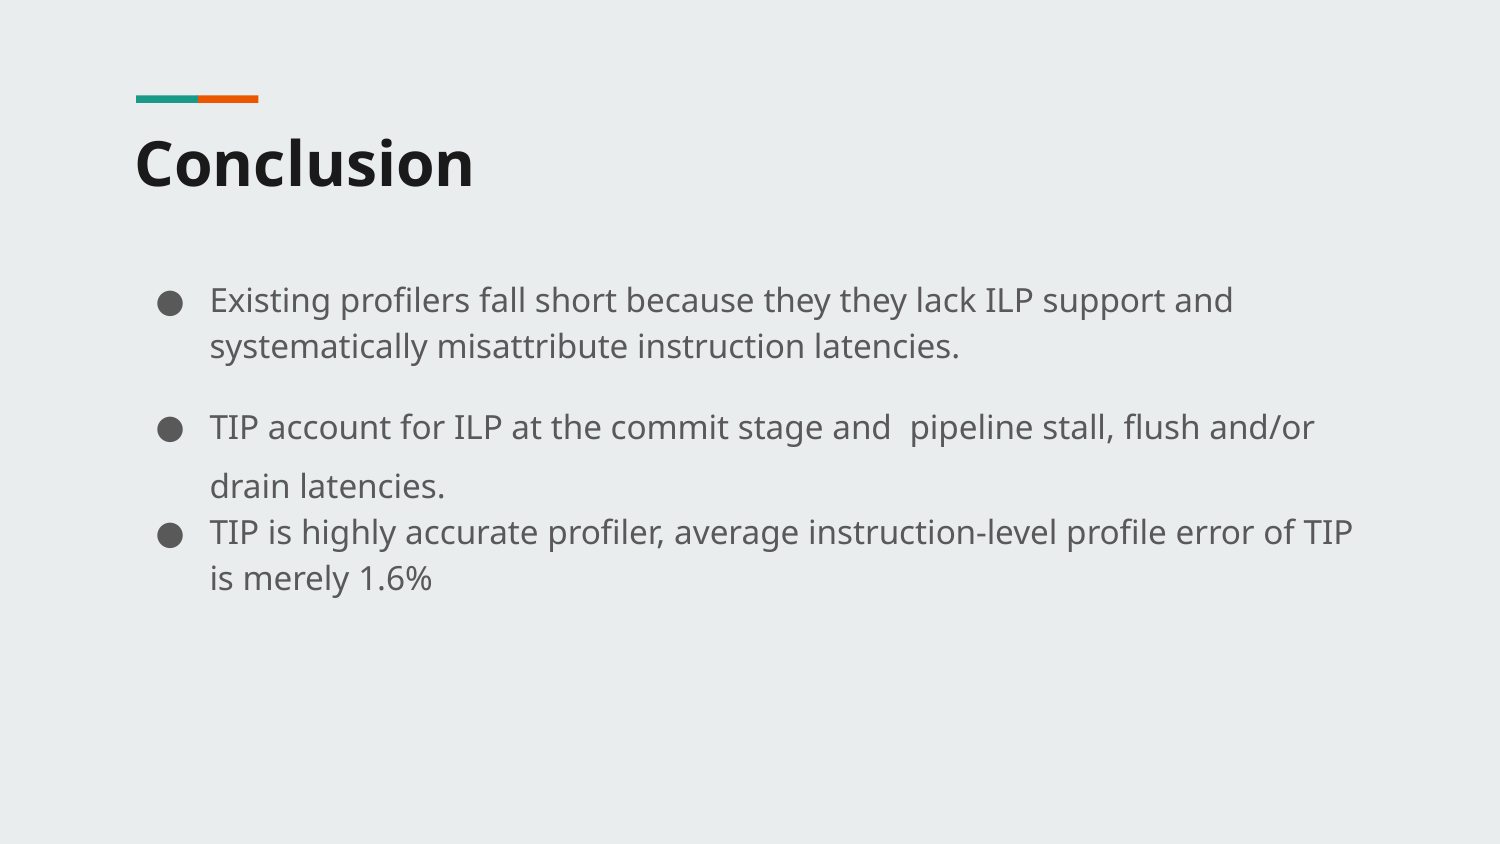

Conclusion
Existing profilers fall short because they they lack ILP support and systematically misattribute instruction latencies.
TIP account for ILP at the commit stage and pipeline stall, flush and/or drain latencies.
TIP is highly accurate profiler, average instruction-level profile error of TIP is merely 1.6%